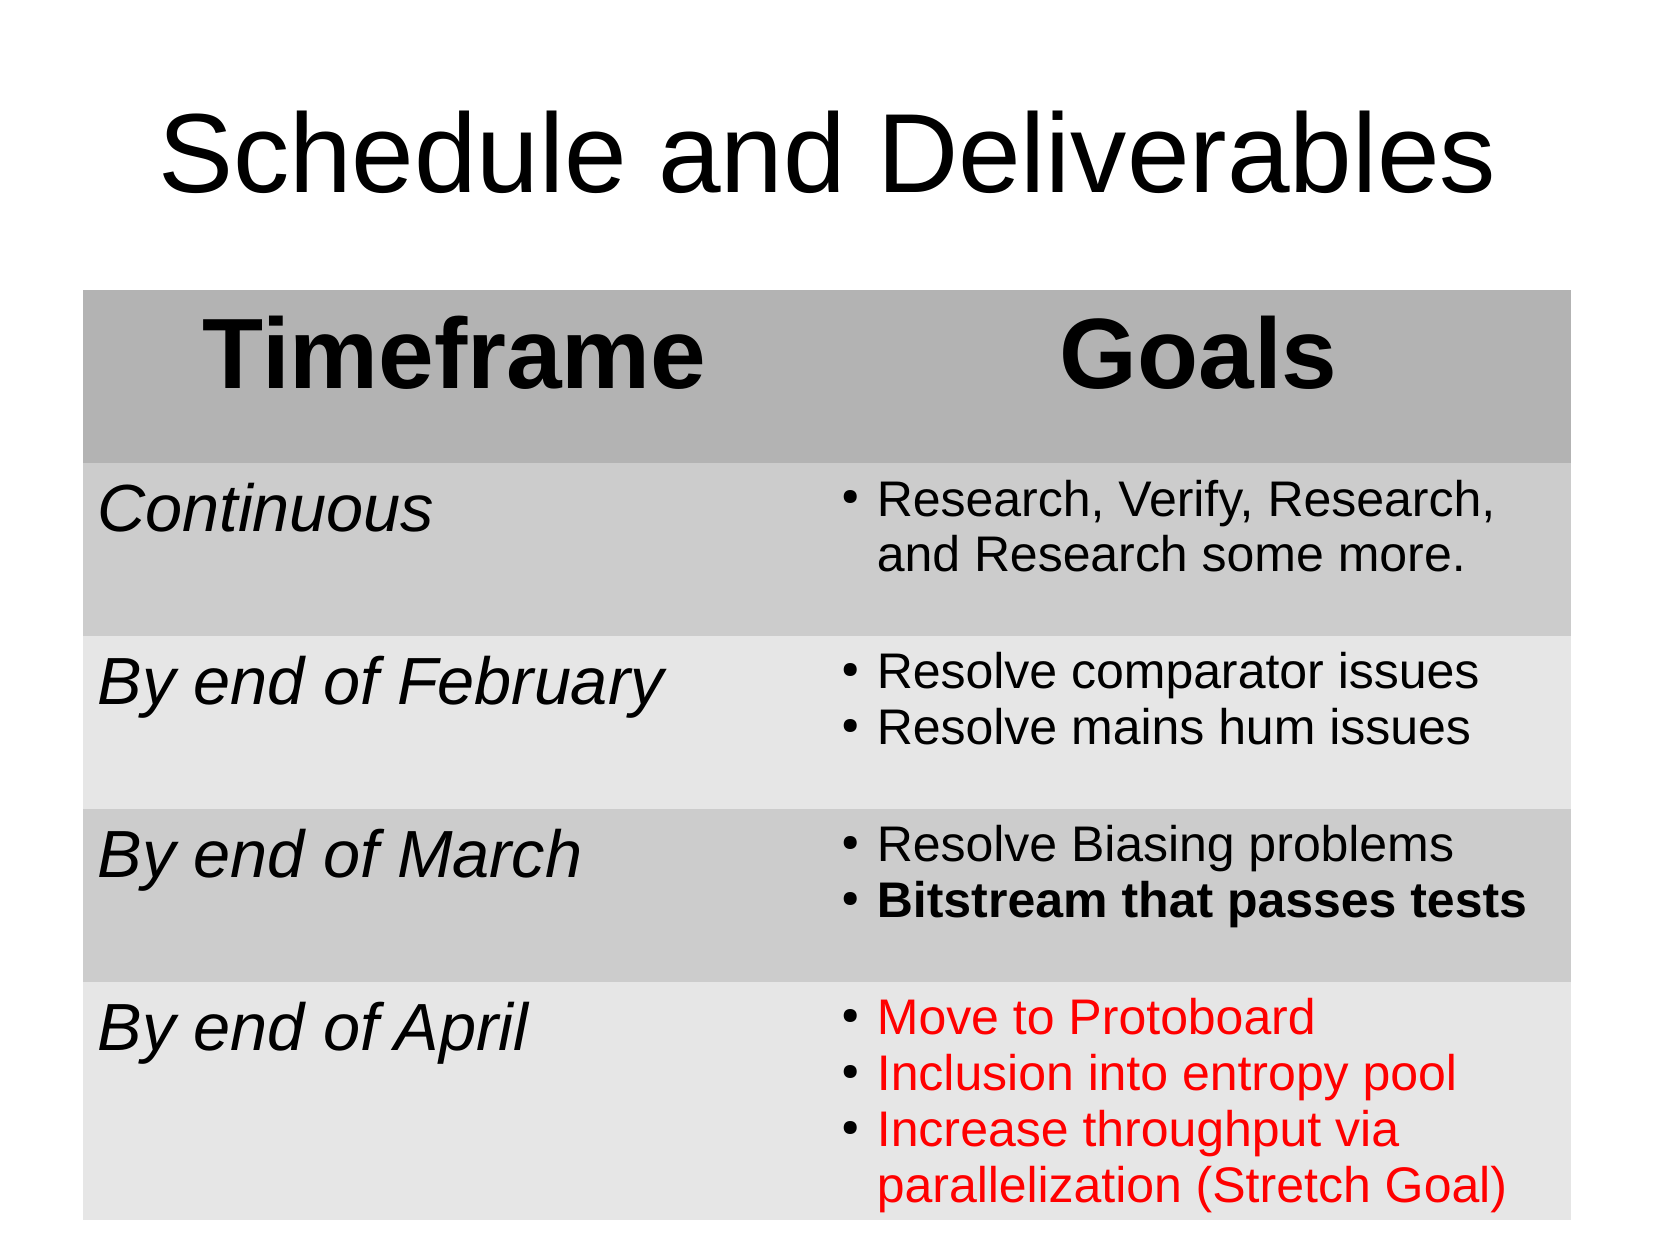

# Schedule and Deliverables
| Timeframe | Goals |
| --- | --- |
| Continuous | Research, Verify, Research, and Research some more. |
| By end of February | Resolve comparator issues Resolve mains hum issues |
| By end of March | Resolve Biasing problems Bitstream that passes tests |
| By end of April | Move to Protoboard Inclusion into entropy pool Increase throughput via parallelization (Stretch Goal) |